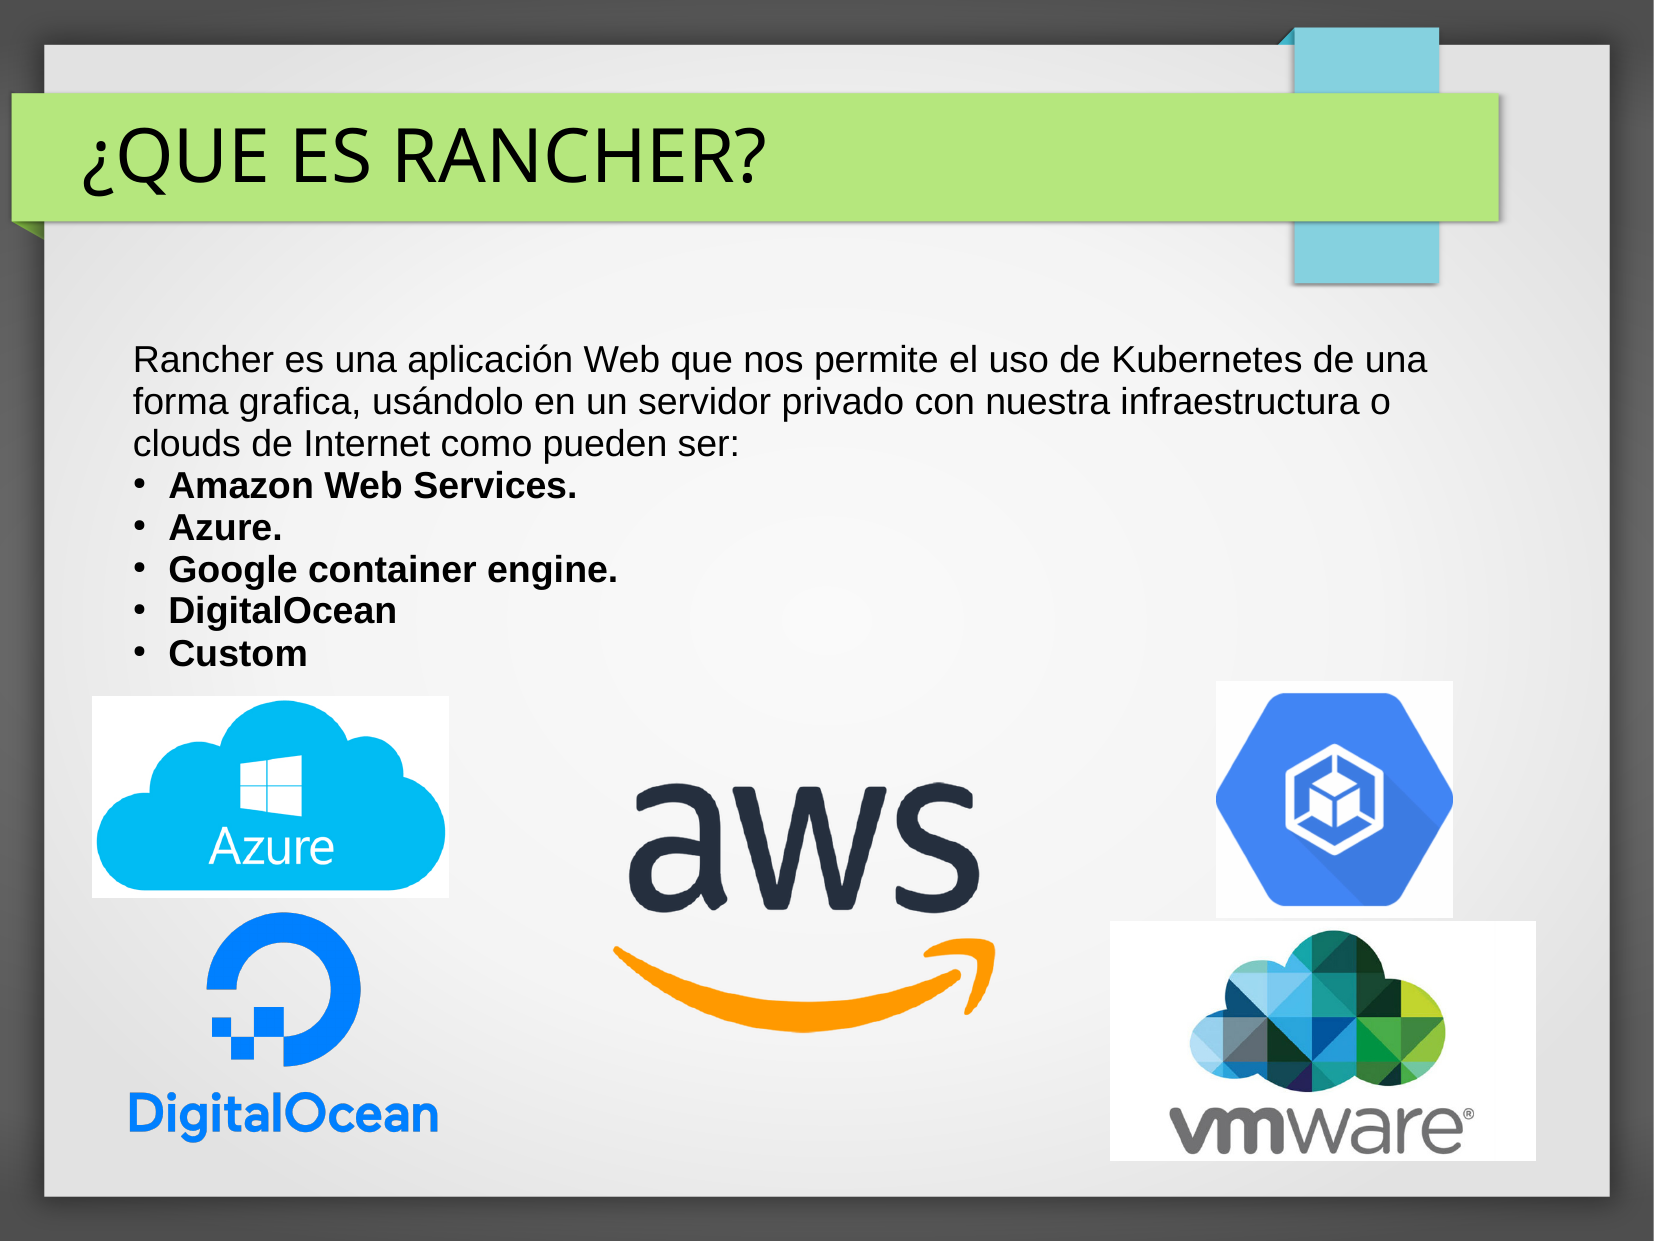

# ¿QUE ES RANCHER?
Rancher es una aplicación Web que nos permite el uso de Kubernetes de una forma grafica, usándolo en un servidor privado con nuestra infraestructura o clouds de Internet como pueden ser:
Amazon Web Services.
Azure.
Google container engine.
DigitalOcean
Custom